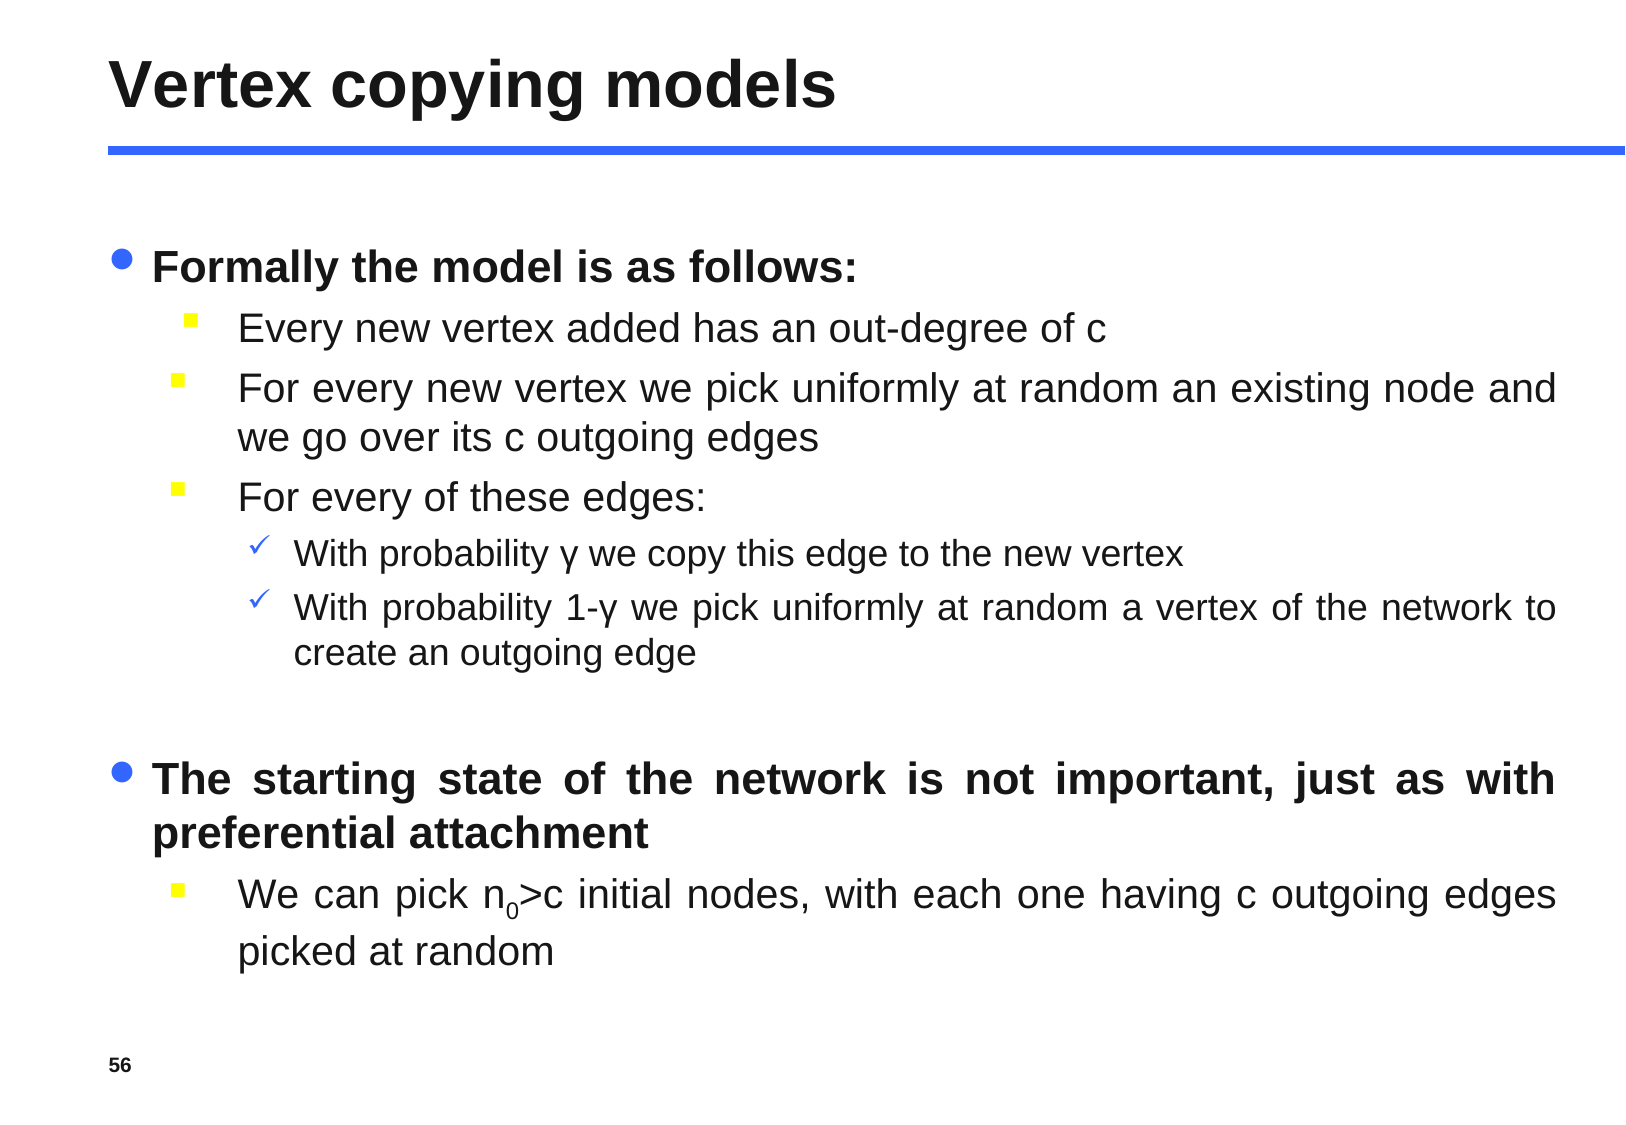

# Vertex copying models
Formally the model is as follows:
Every new vertex added has an out-degree of c
For every new vertex we pick uniformly at random an existing node and we go over its c outgoing edges
For every of these edges:
With probability γ we copy this edge to the new vertex
With probability 1-γ we pick uniformly at random a vertex of the network to create an outgoing edge
The starting state of the network is not important, just as with preferential attachment
We can pick n0>c initial nodes, with each one having c outgoing edges picked at random